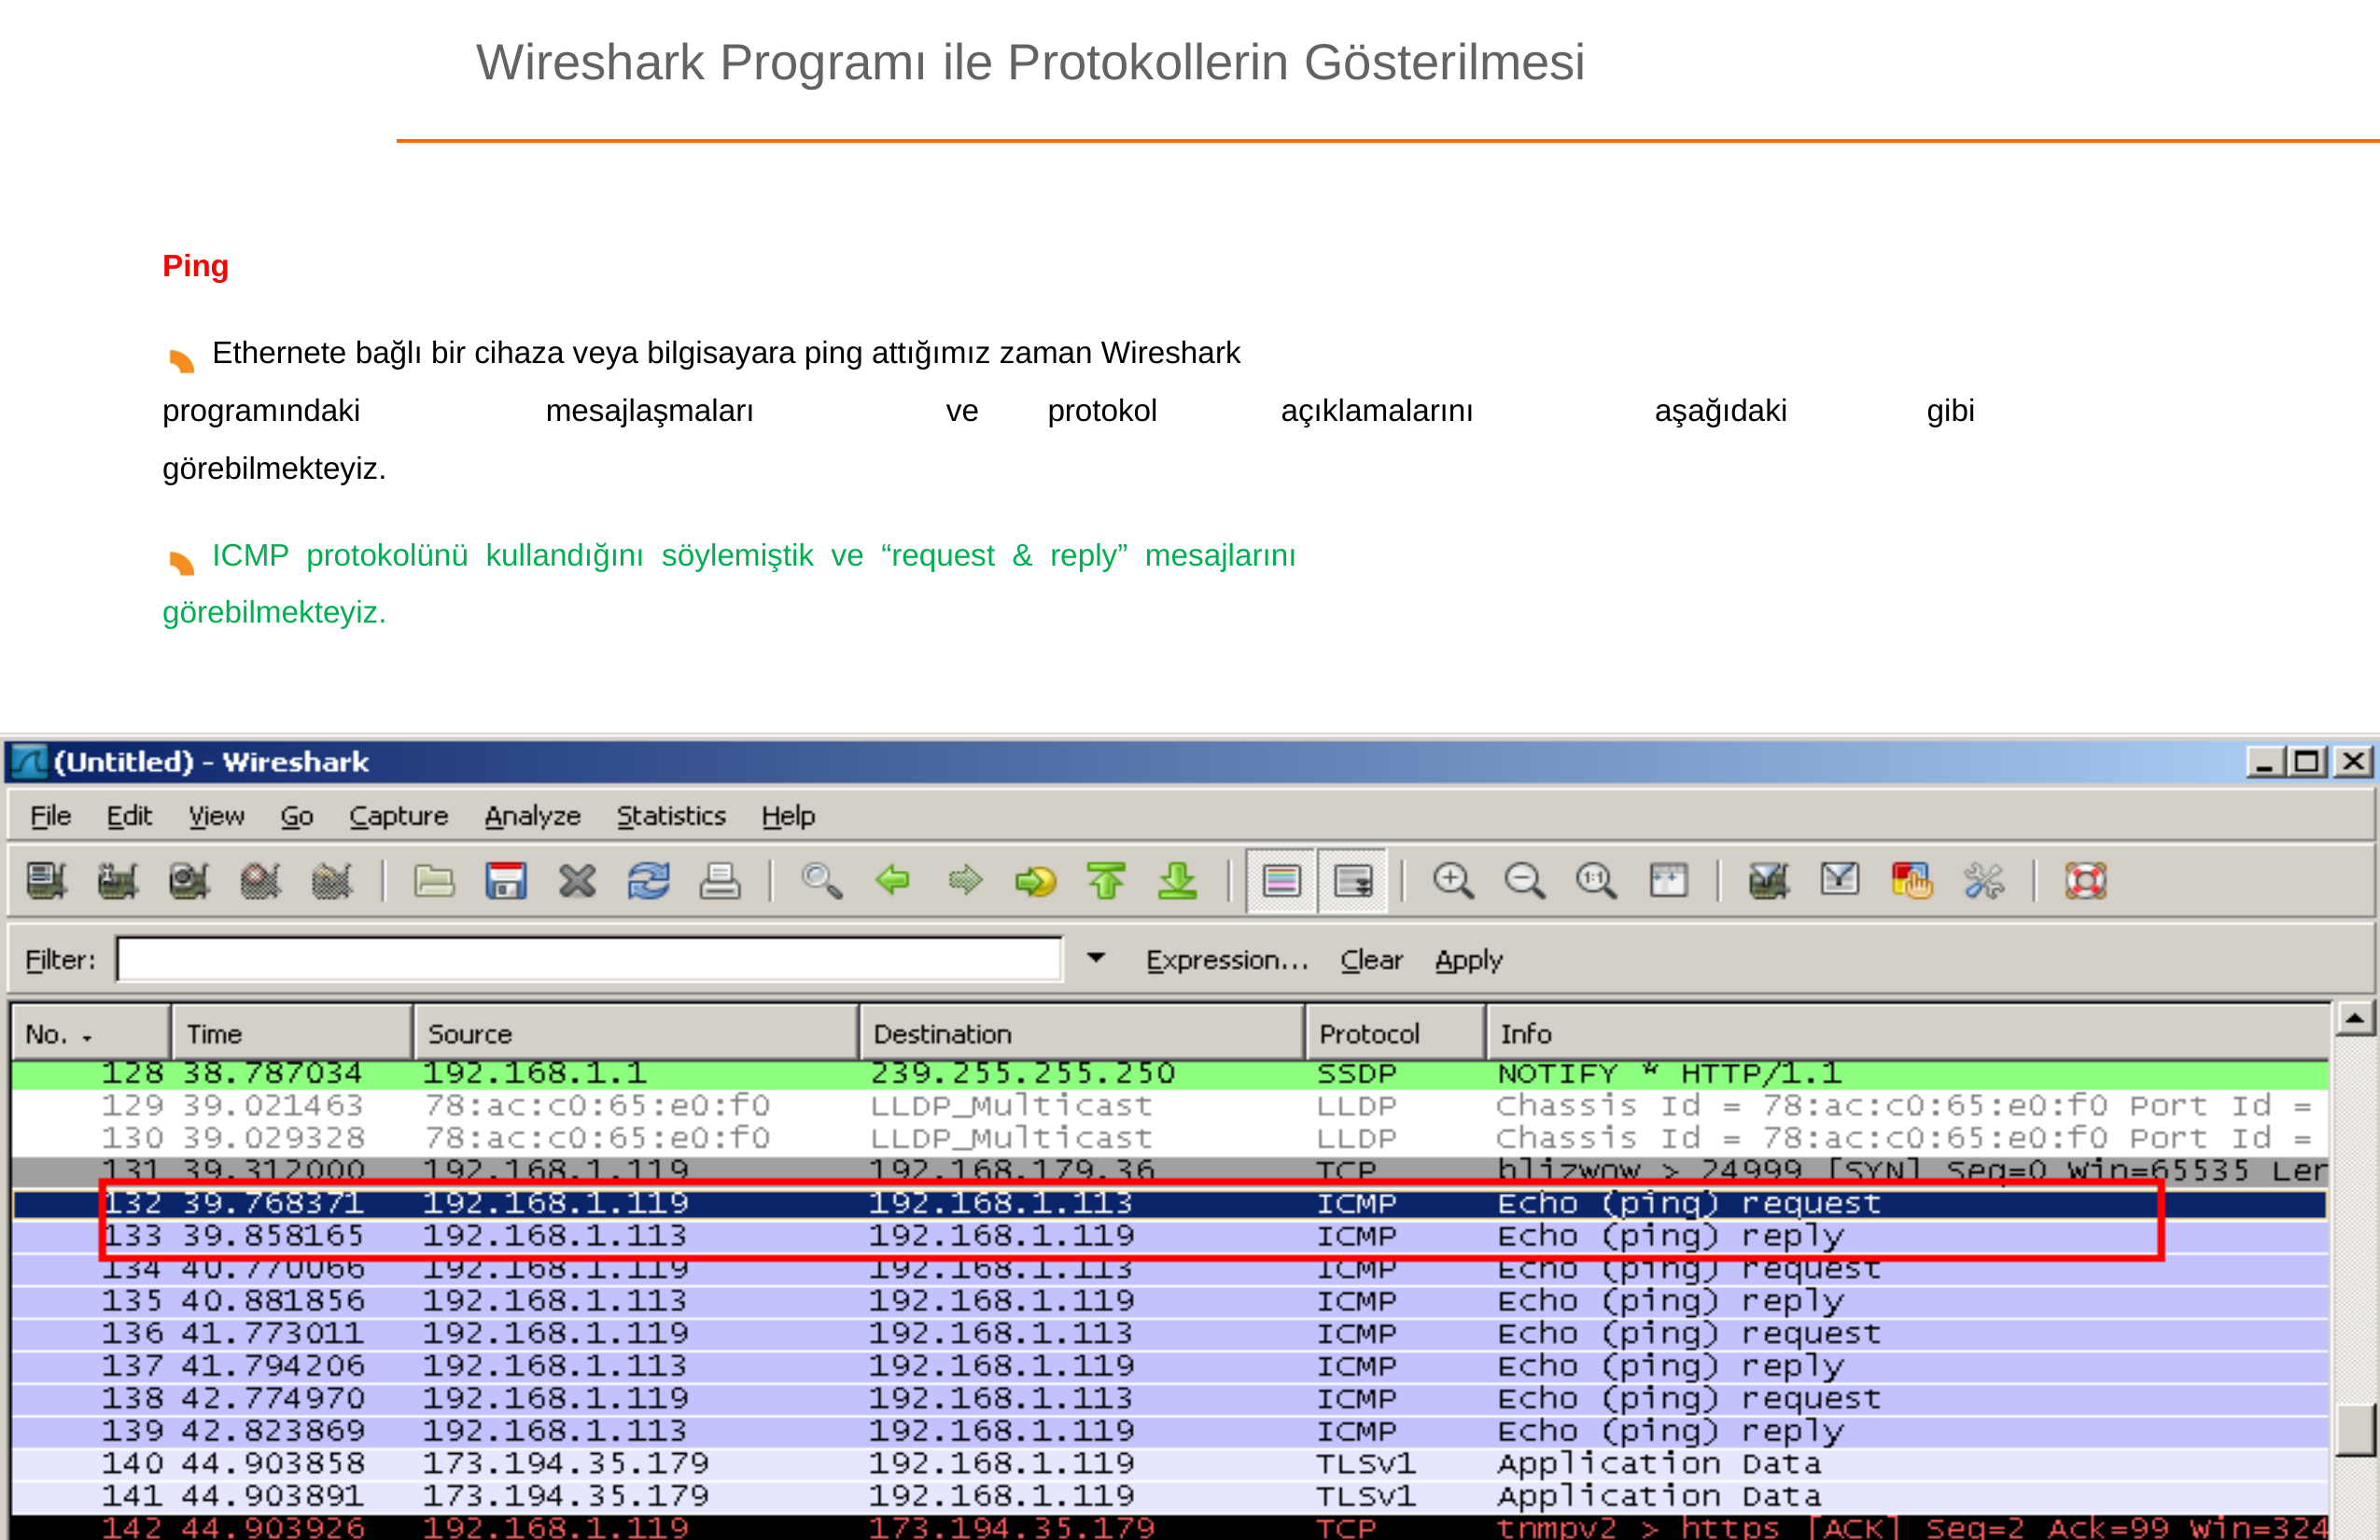

Wireshark Programı ile Protokollerin Gösterilmesi
Ping
 Ethernete bağlı bir cihaza veya bilgisayara ping attığımız zaman Wireshark
programındaki
mesajlaşmaları
ve
protokol
açıklamalarını
aşağıdaki
gibi
görebilmekteyiz.
 ICMP protokolünü kullandığını söylemiştik ve “request & reply” mesajlarını
görebilmekteyiz.